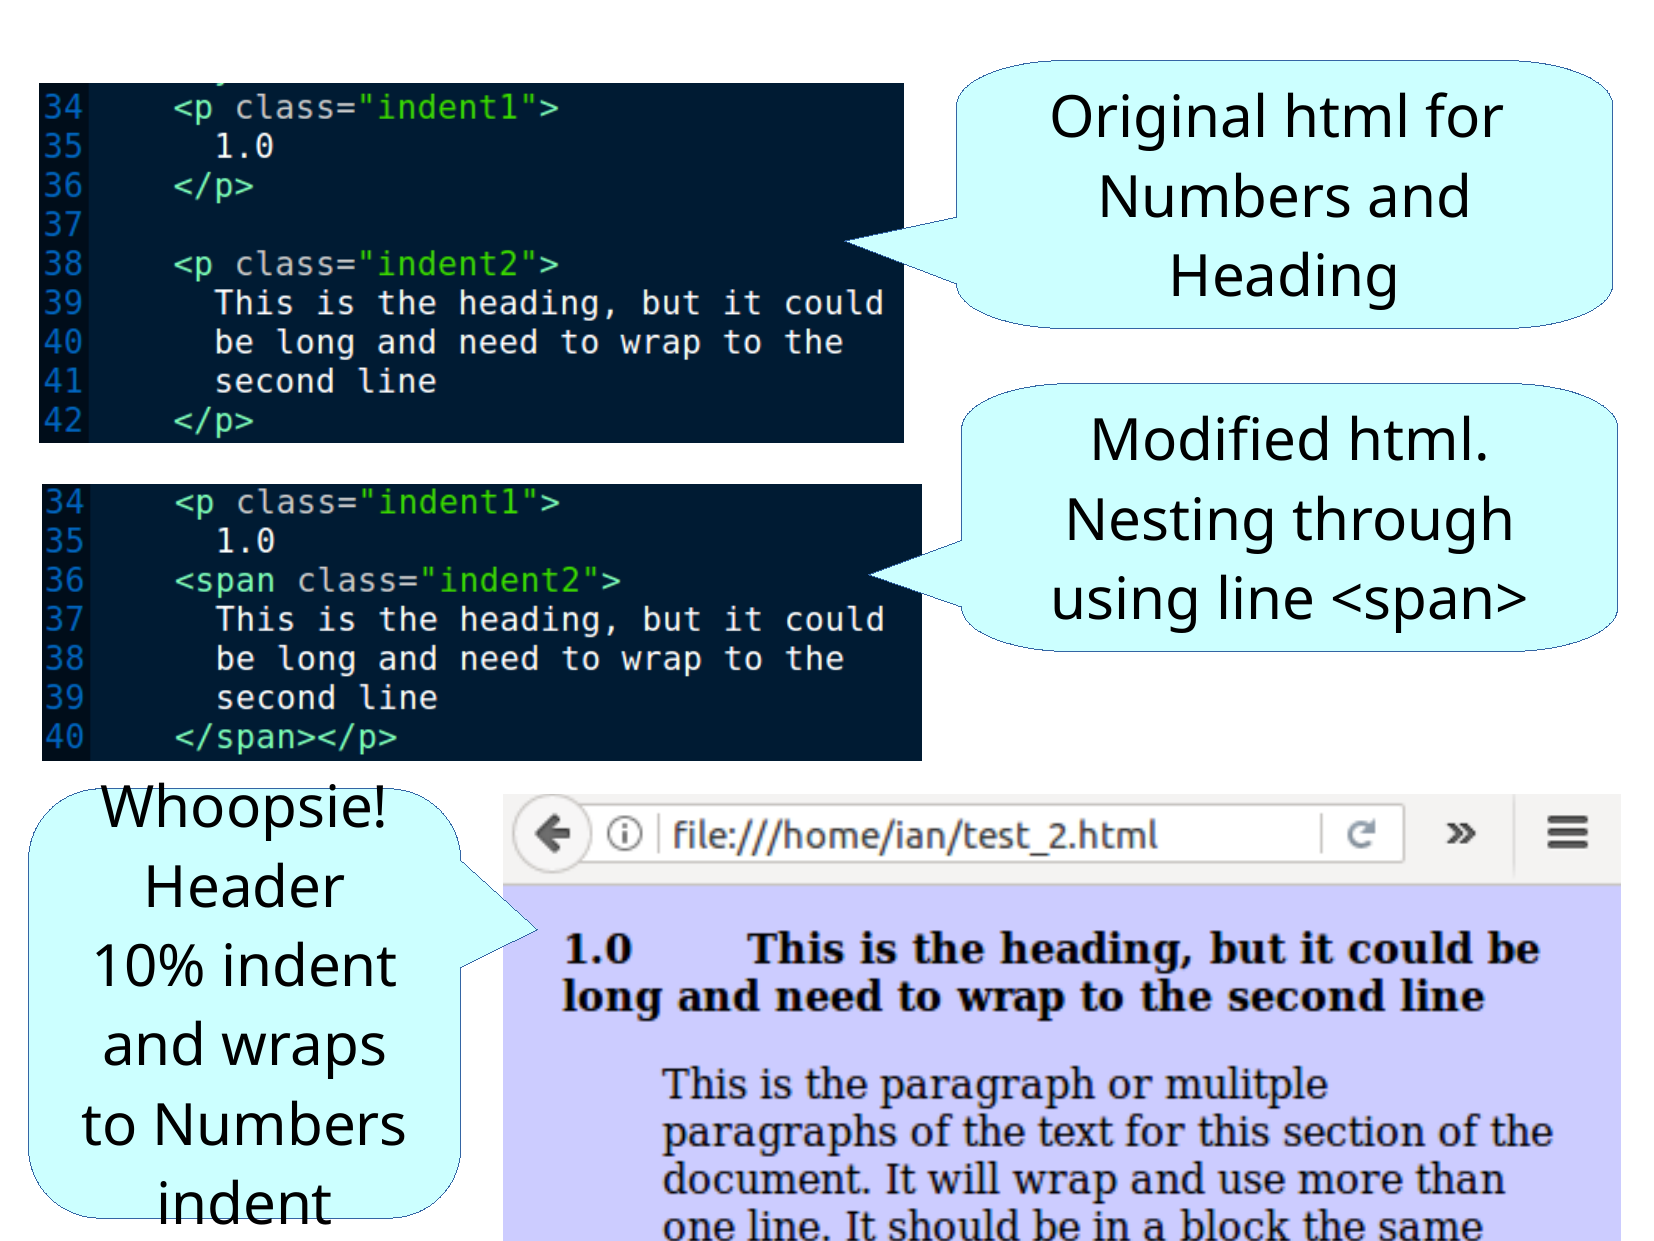

Original html for
Numbers and
Heading
Modified html.
Nesting through
using line <span>
Whoopsie!
Header
10% indent
and wraps
to Numbers
indent